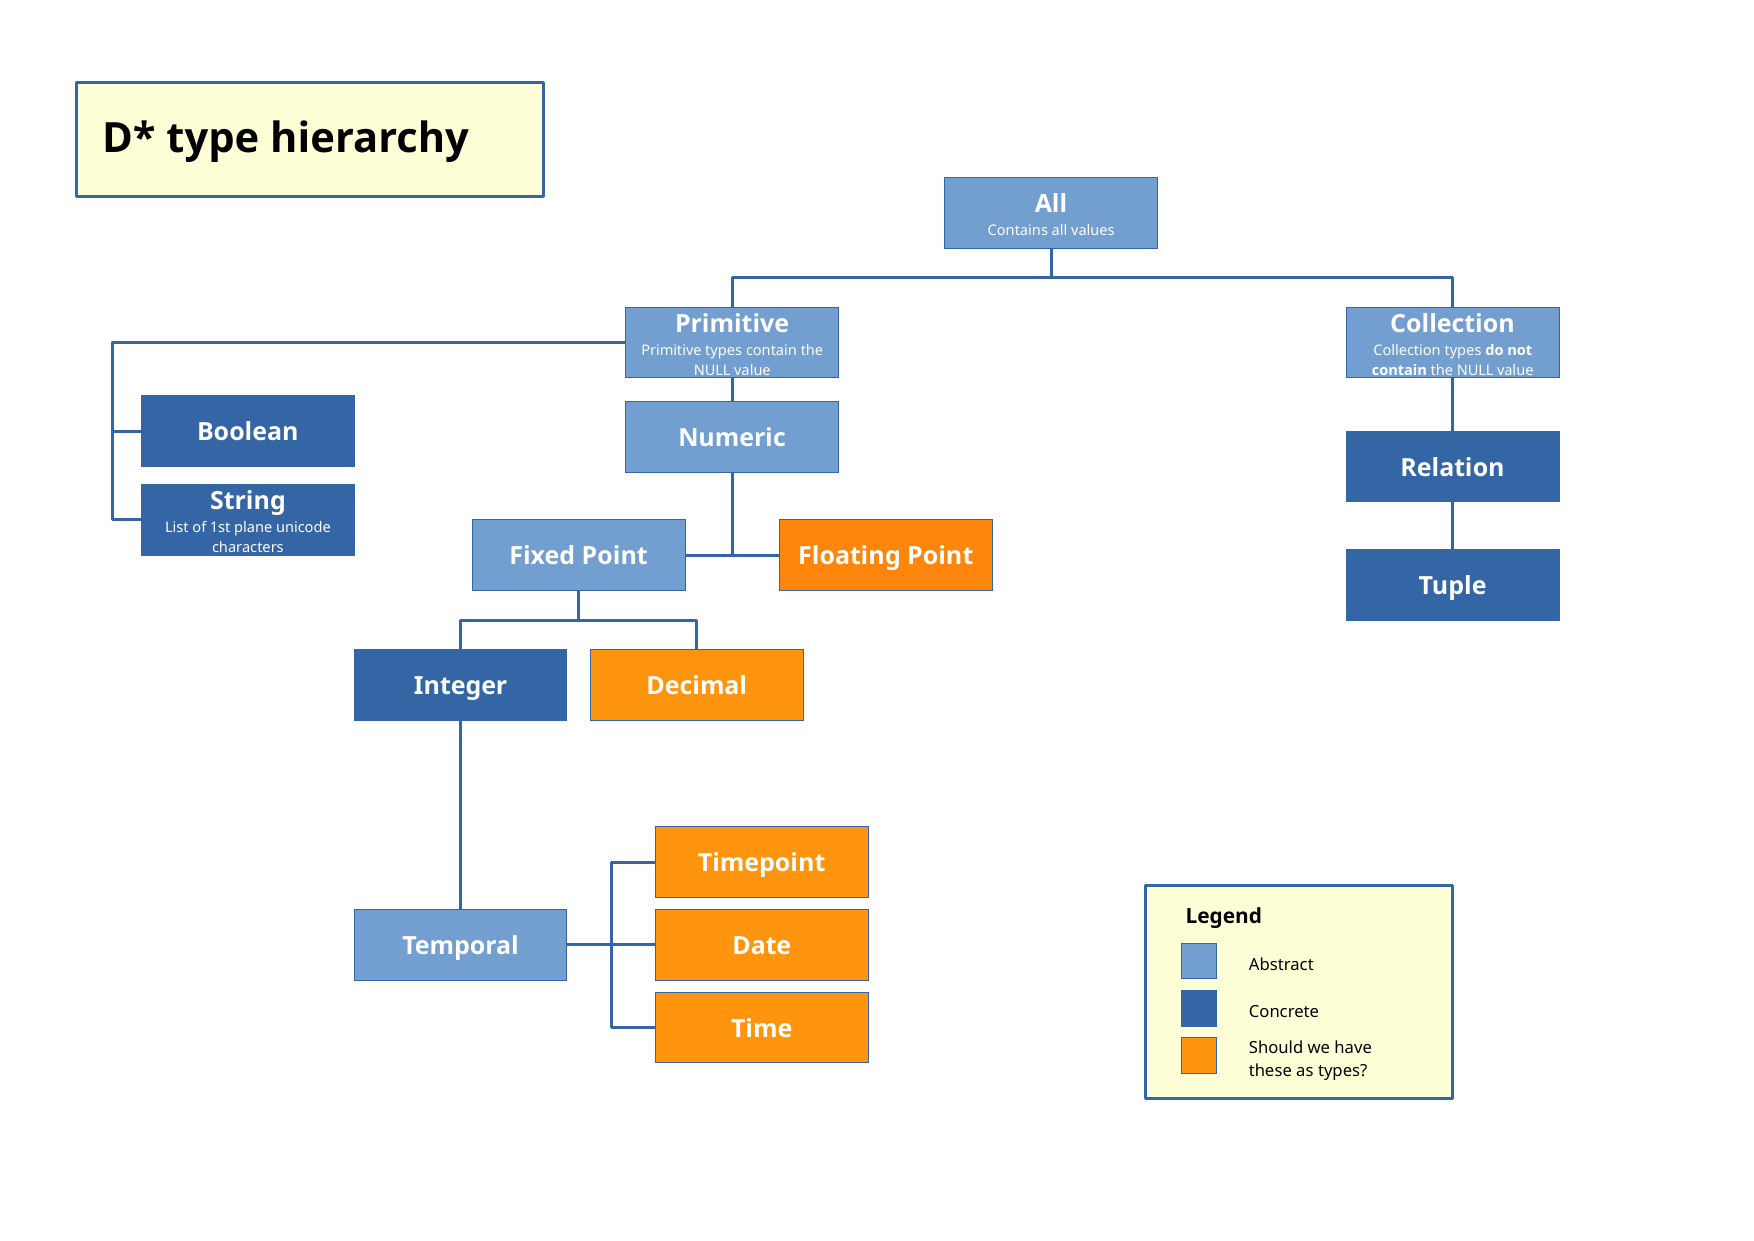

D* type hierarchy
All
Contains all values
Primitive
Primitive types contain the NULL value
Collection
Collection types do not contain the NULL value
Boolean
Numeric
Relation
String
List of 1st plane unicode characters
Fixed Point
Floating Point
Tuple
Integer
Decimal
Timepoint
Legend
Temporal
Date
Abstract
Concrete
Time
Should we have
these as types?